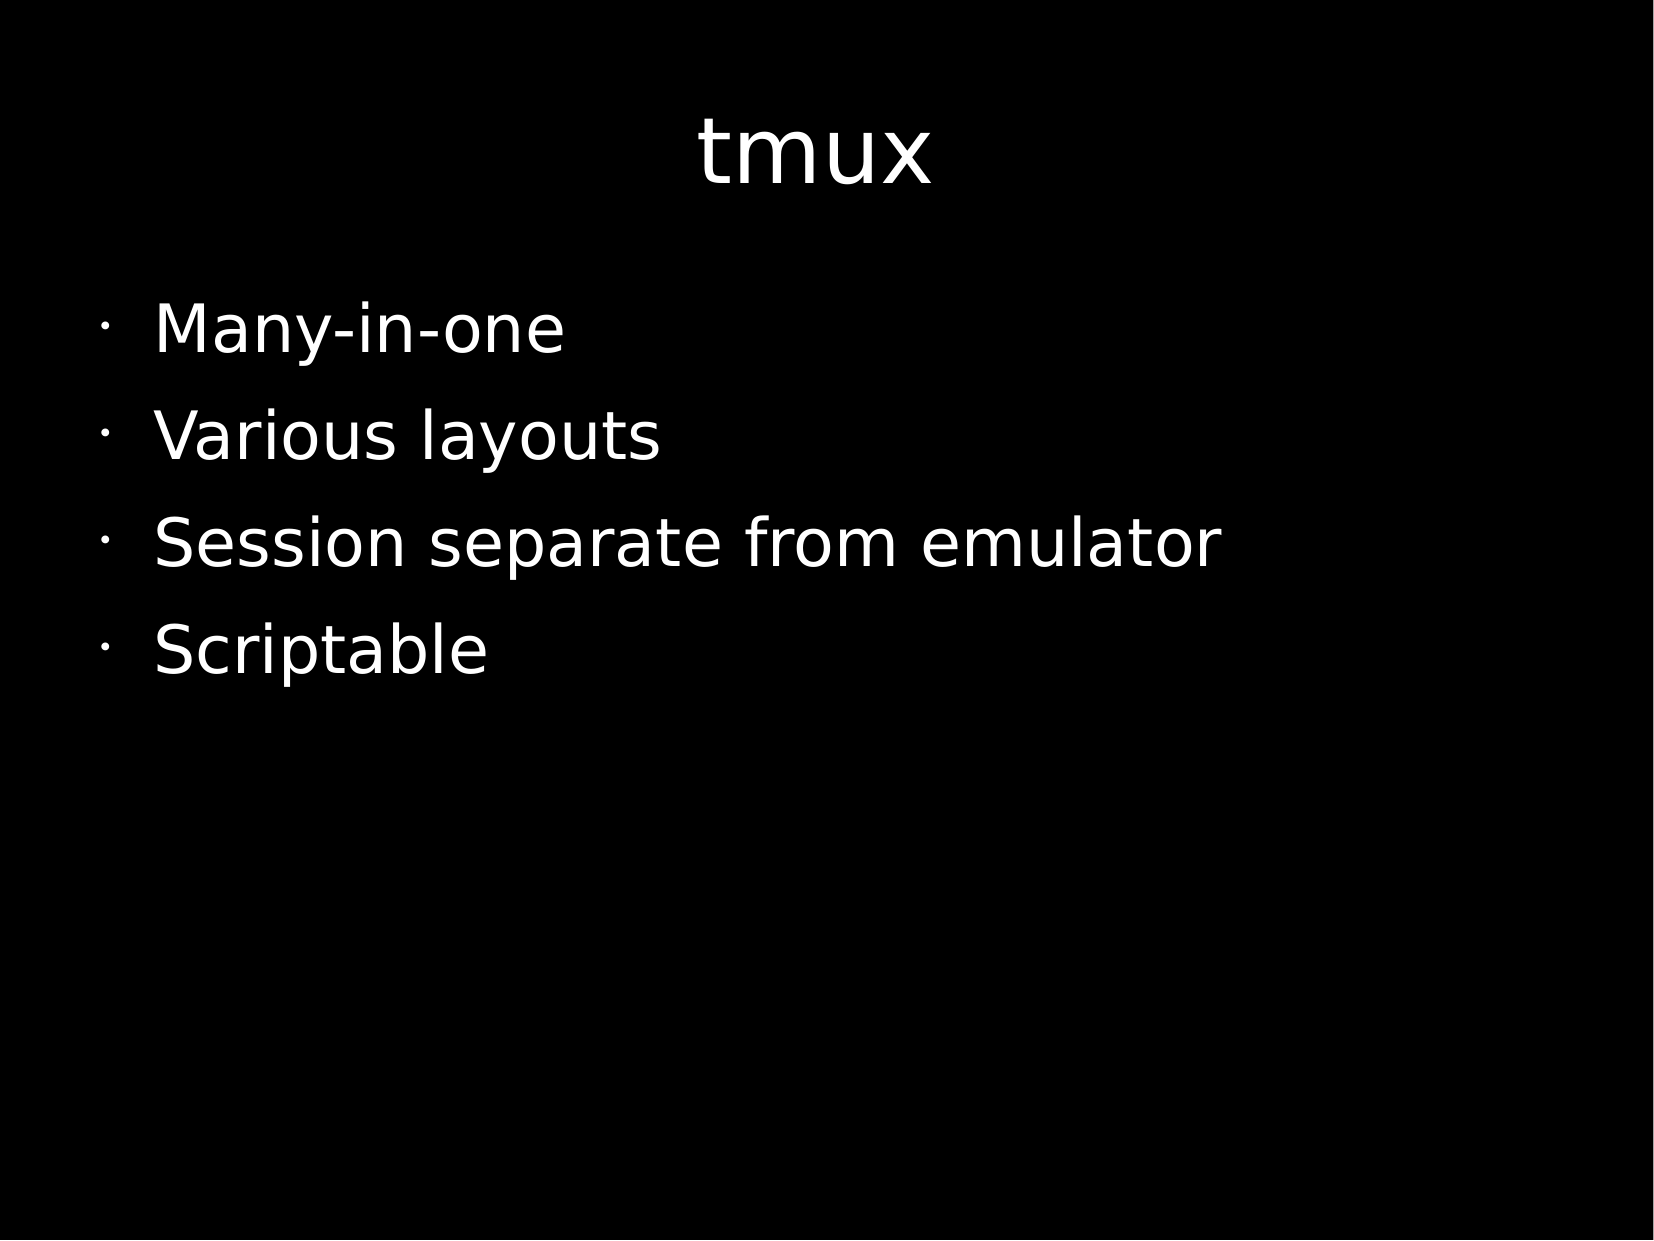

# tmux
Many-in-one
Various layouts
Session separate from emulator
Scriptable